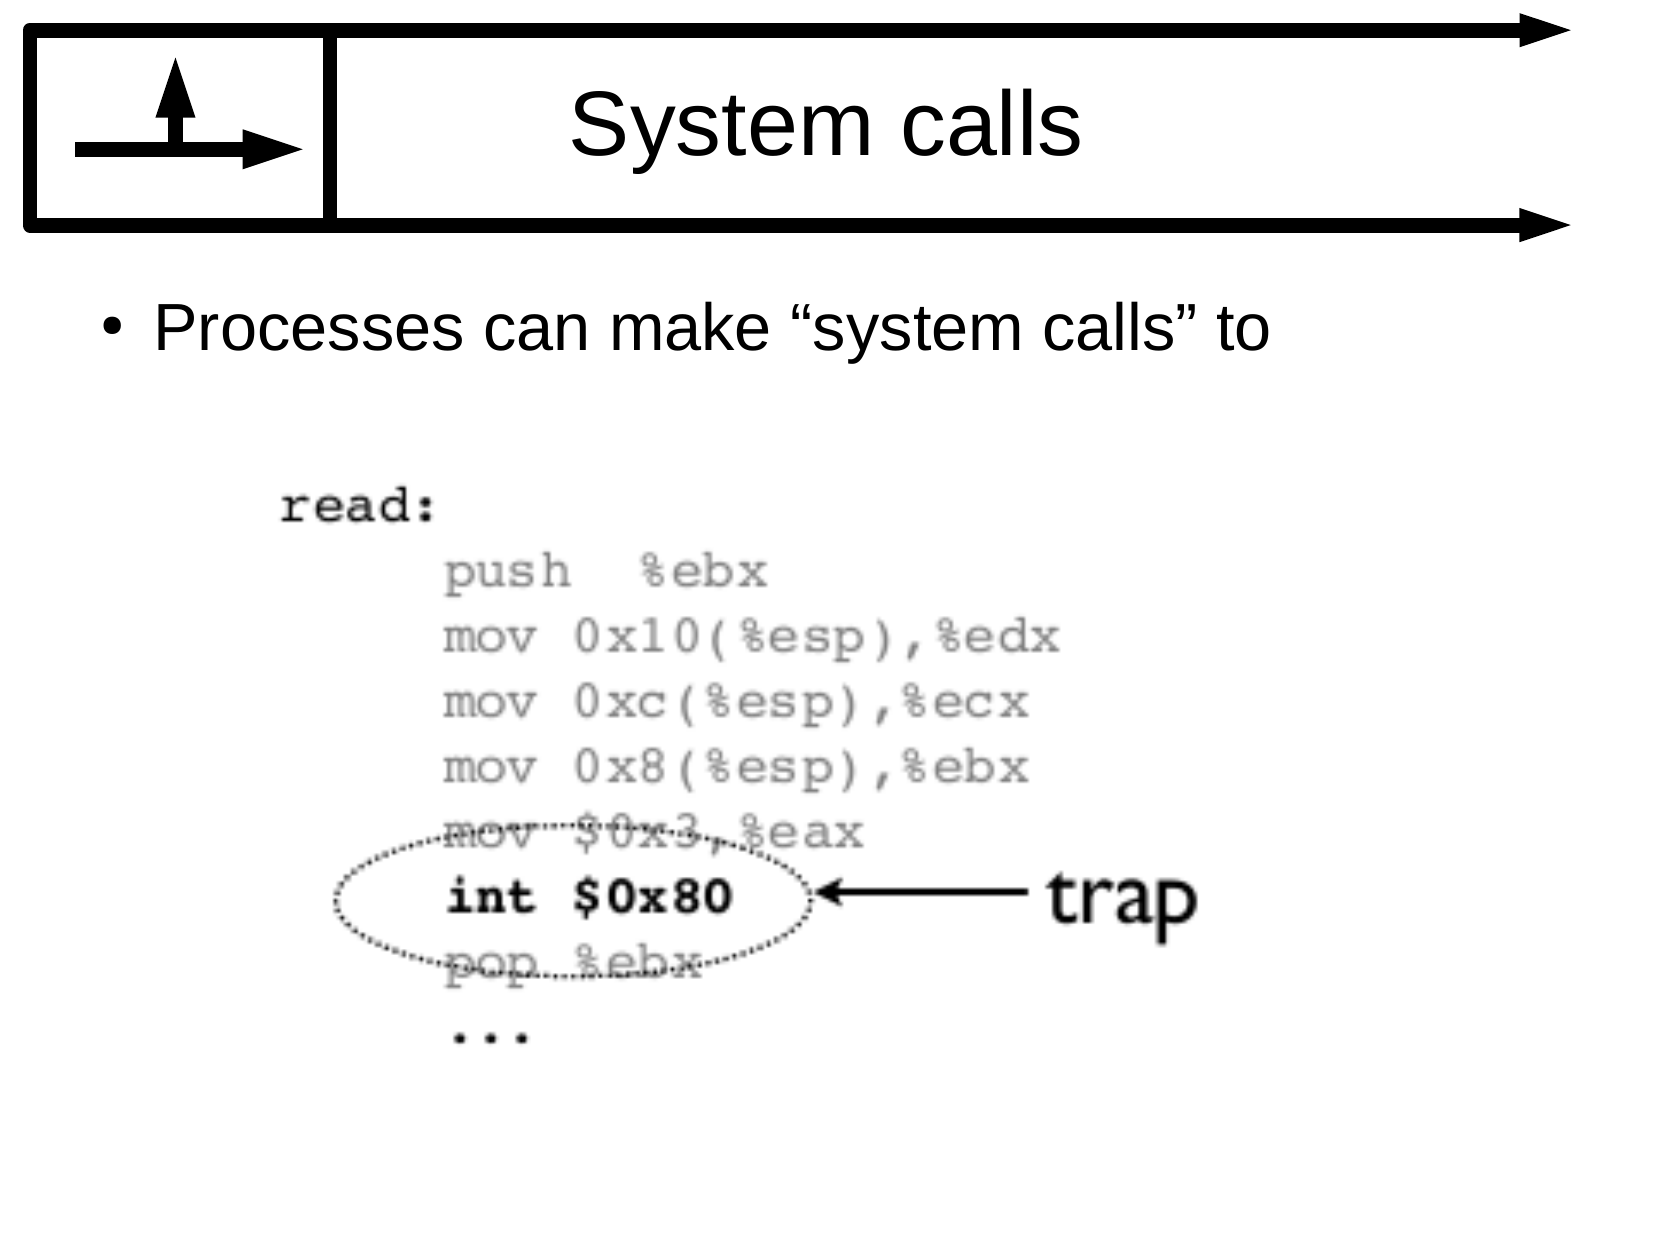

# System calls
Processes can make “system calls” to